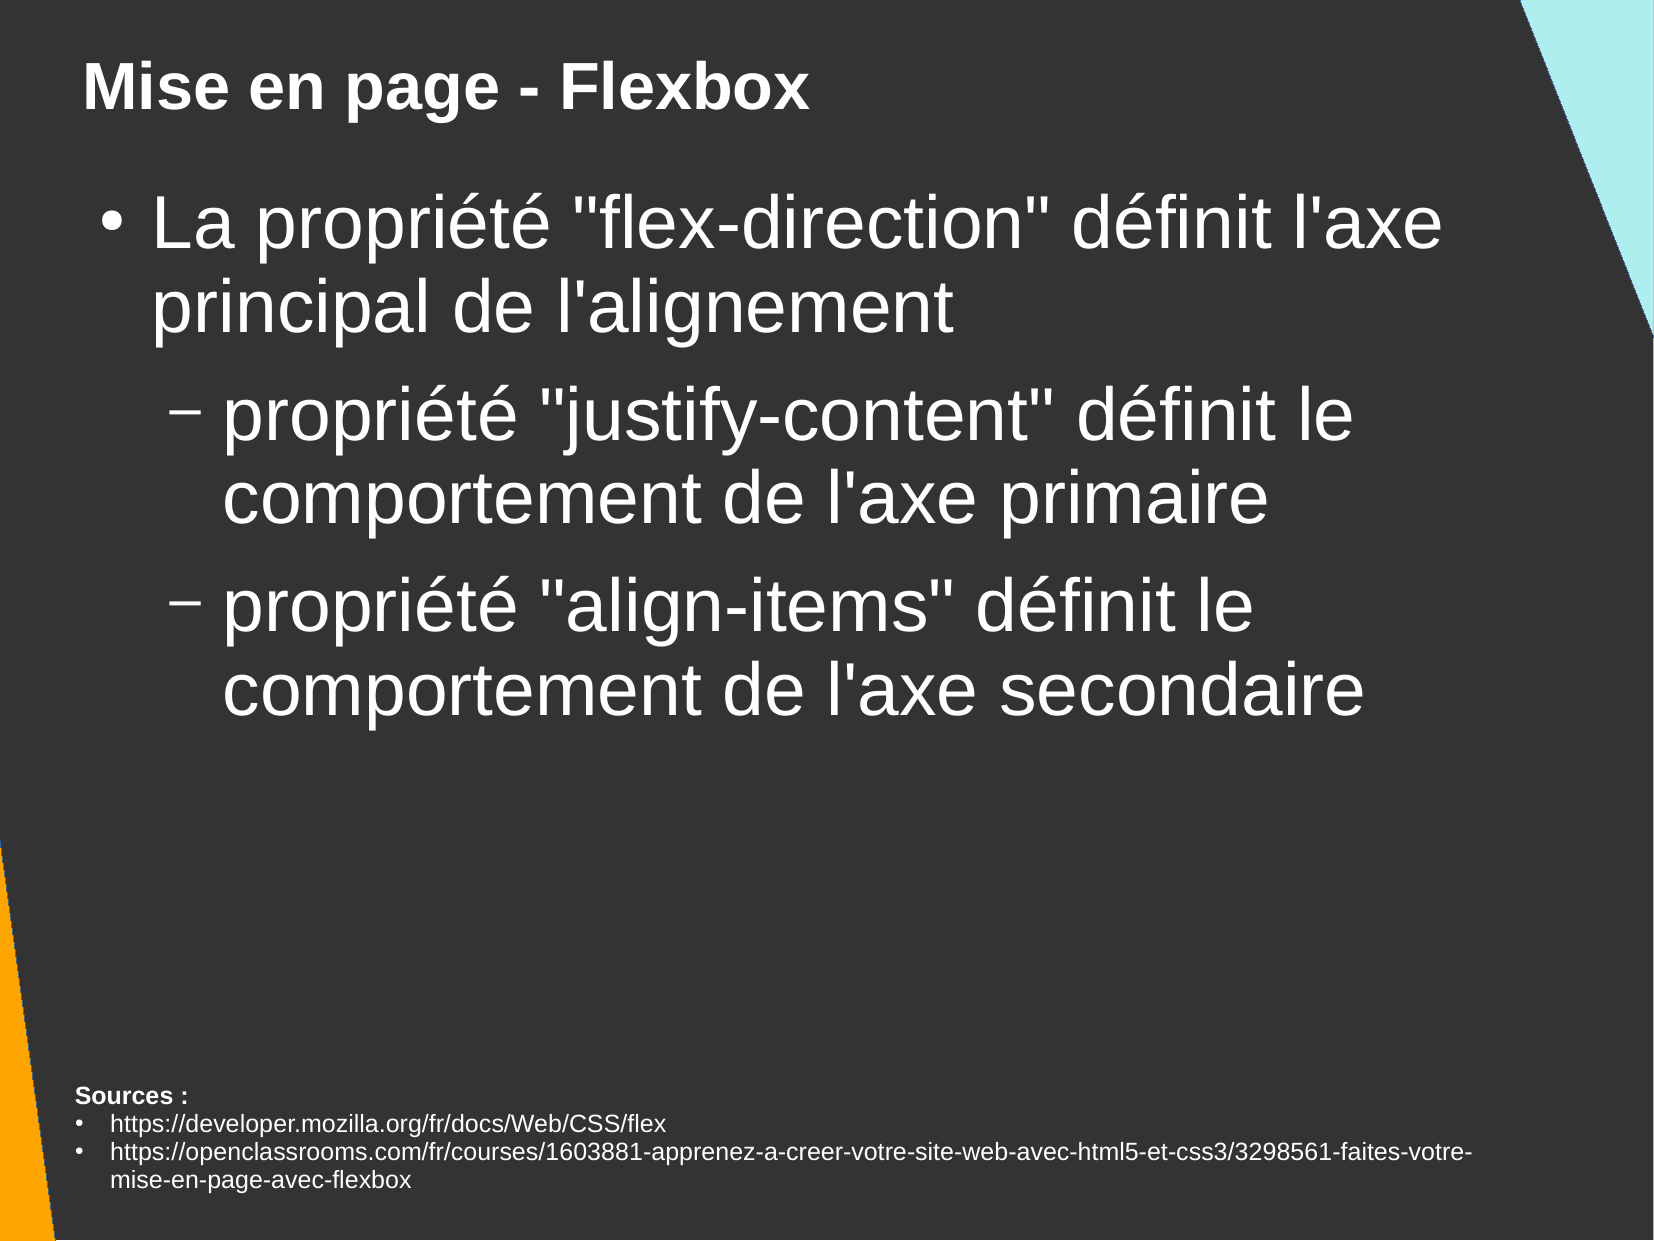

# Mise en page - Flexbox
La propriété "flex-direction" définit l'axe principal de l'alignement
propriété "justify-content" définit le comportement de l'axe primaire
propriété "align-items" définit le comportement de l'axe secondaire
Sources :
https://developer.mozilla.org/fr/docs/Web/CSS/flex
https://openclassrooms.com/fr/courses/1603881-apprenez-a-creer-votre-site-web-avec-html5-et-css3/3298561-faites-votre-mise-en-page-avec-flexbox